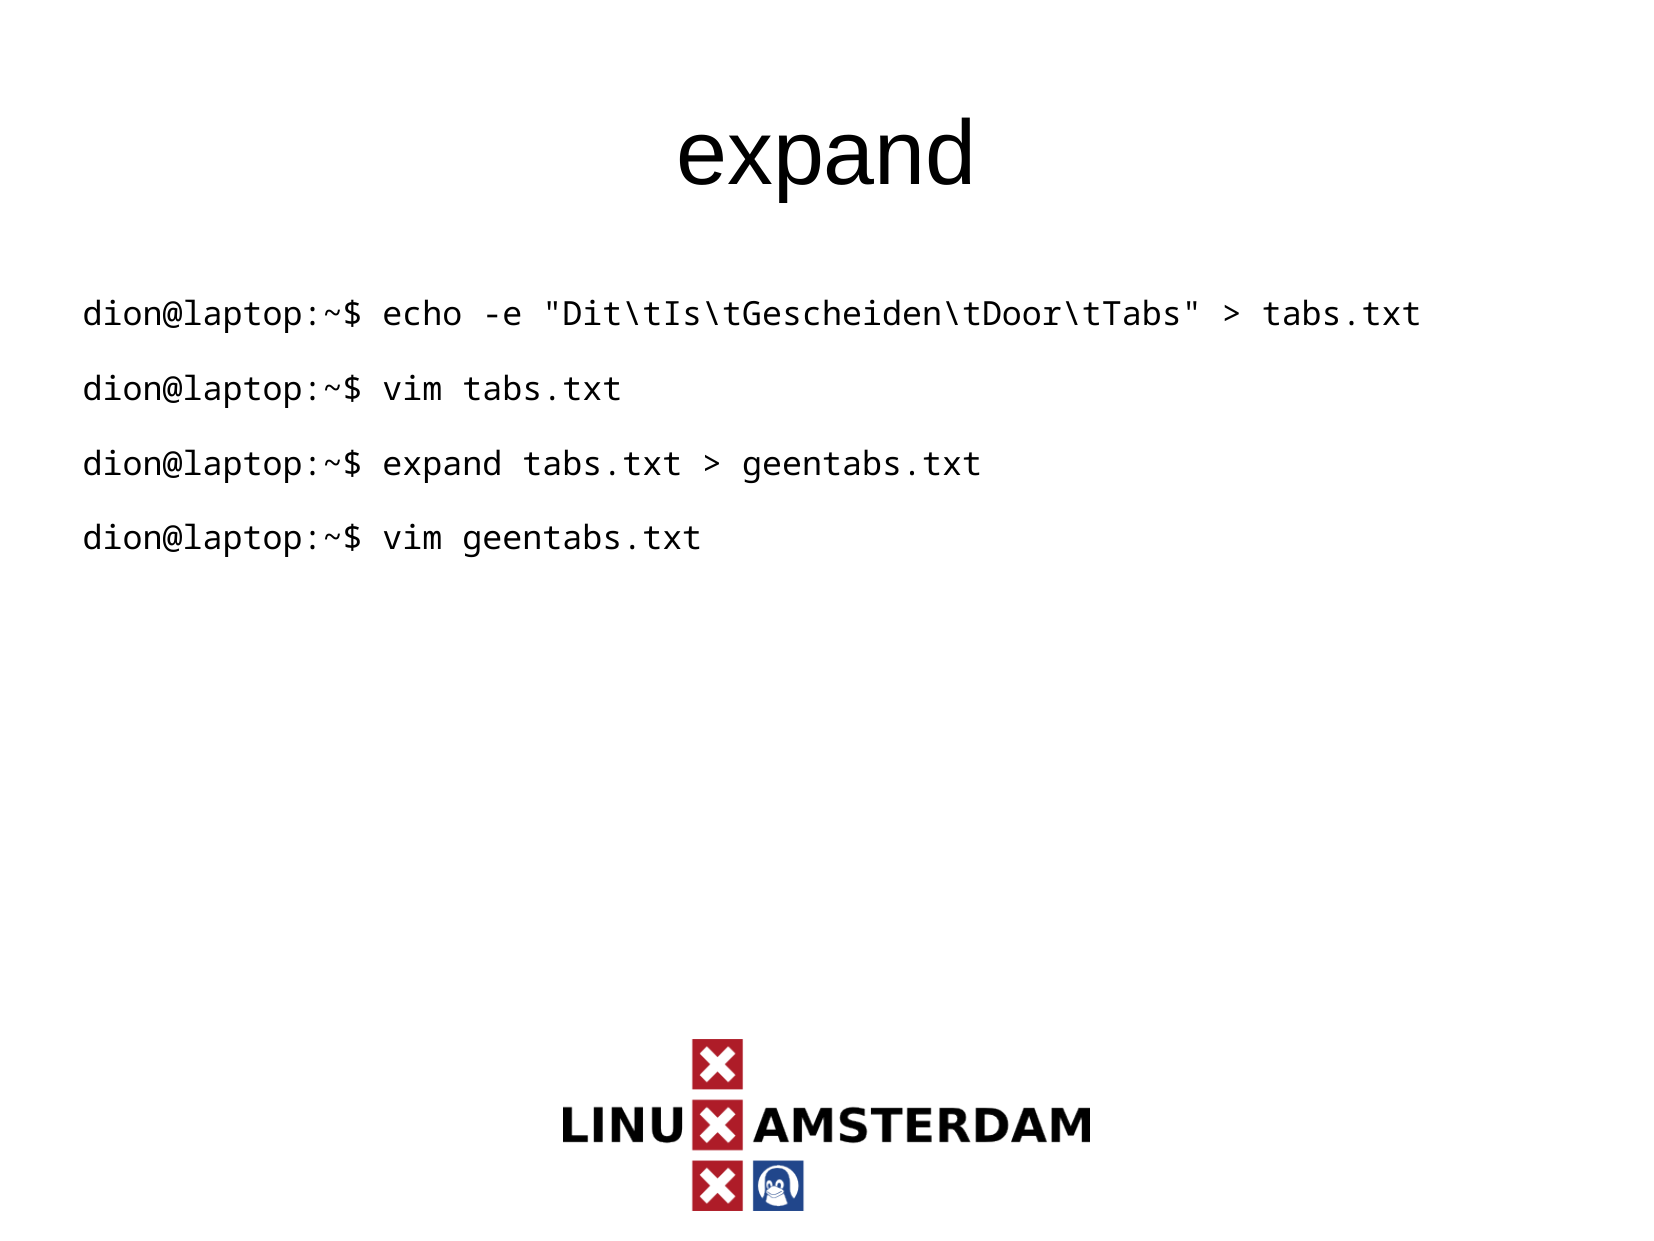

# expand
dion@laptop:~$ echo -e "Dit\tIs\tGescheiden\tDoor\tTabs" > tabs.txt
dion@laptop:~$ vim tabs.txt
dion@laptop:~$ expand tabs.txt > geentabs.txt
dion@laptop:~$ vim geentabs.txt